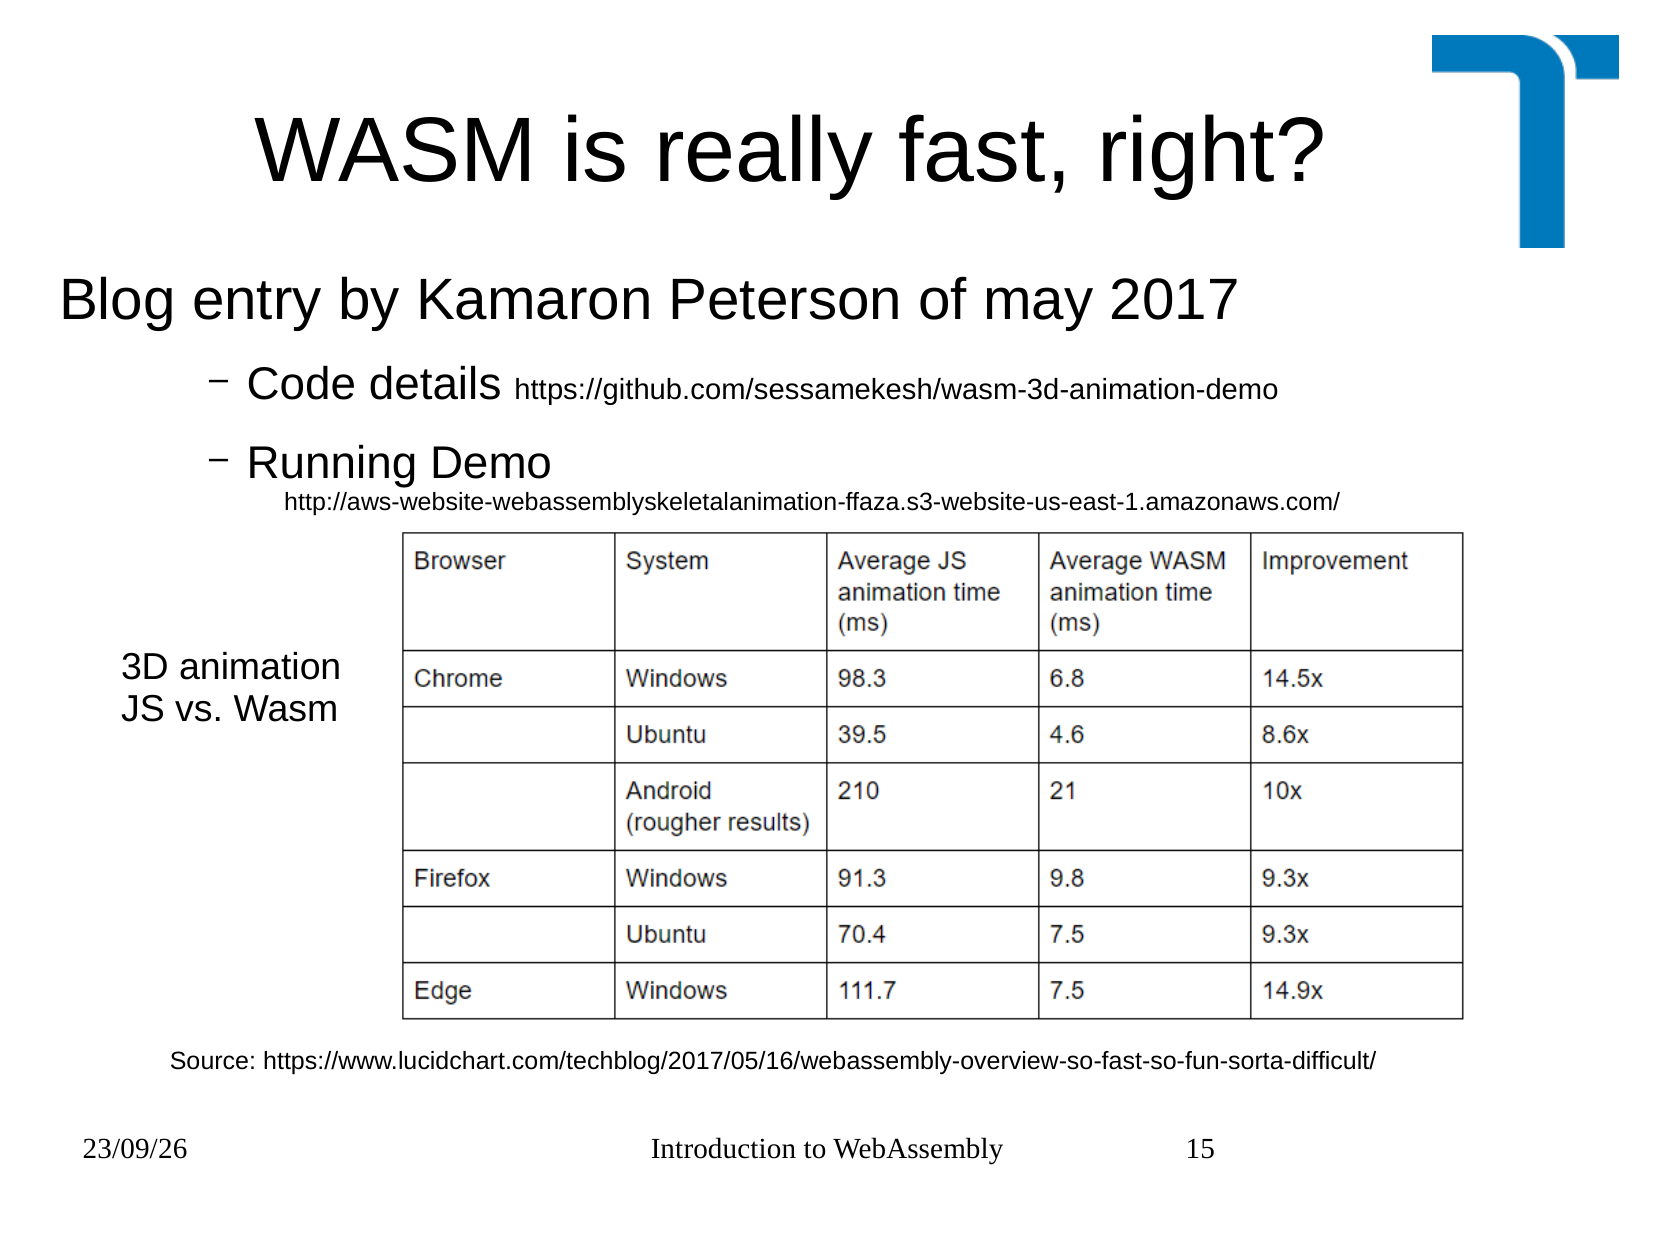

# WASM is really fast, right?
Blog entry by Kamaron Peterson of may 2017
Code details https://github.com/sessamekesh/wasm-3d-animation-demo
Running Demohttp://aws-website-webassemblyskeletalanimation-ffaza.s3-website-us-east-1.amazonaws.com/
3D animation
JS vs. Wasm
Source: https://www.lucidchart.com/techblog/2017/05/16/webassembly-overview-so-fast-so-fun-sorta-difficult/
Introduction to WebAssembly